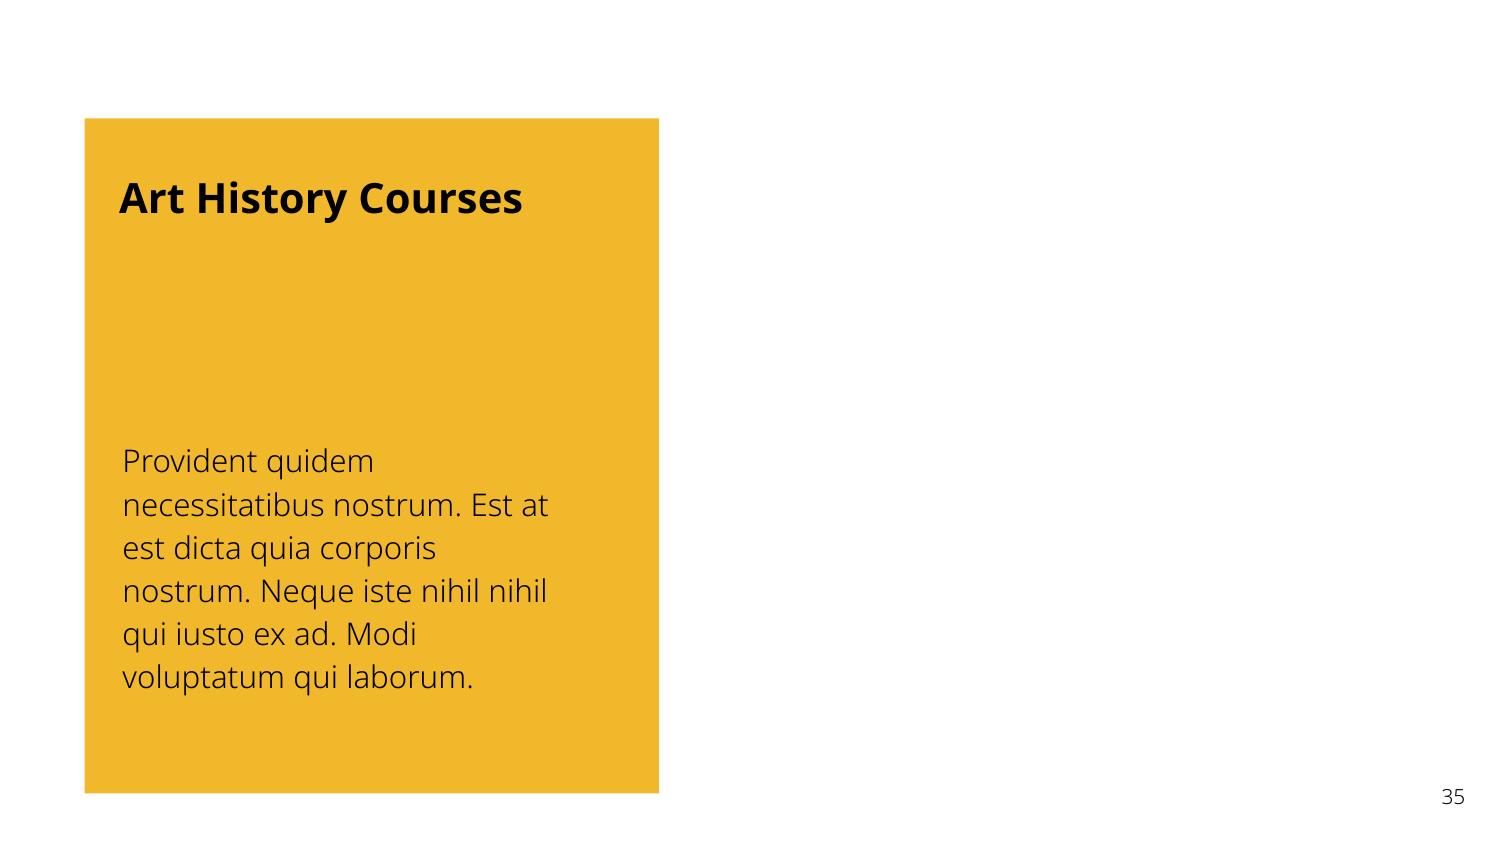

# Art History Courses
Provident quidem necessitatibus nostrum. Est at est dicta quia corporis nostrum. Neque iste nihil nihil qui iusto ex ad. Modi voluptatum qui laborum.